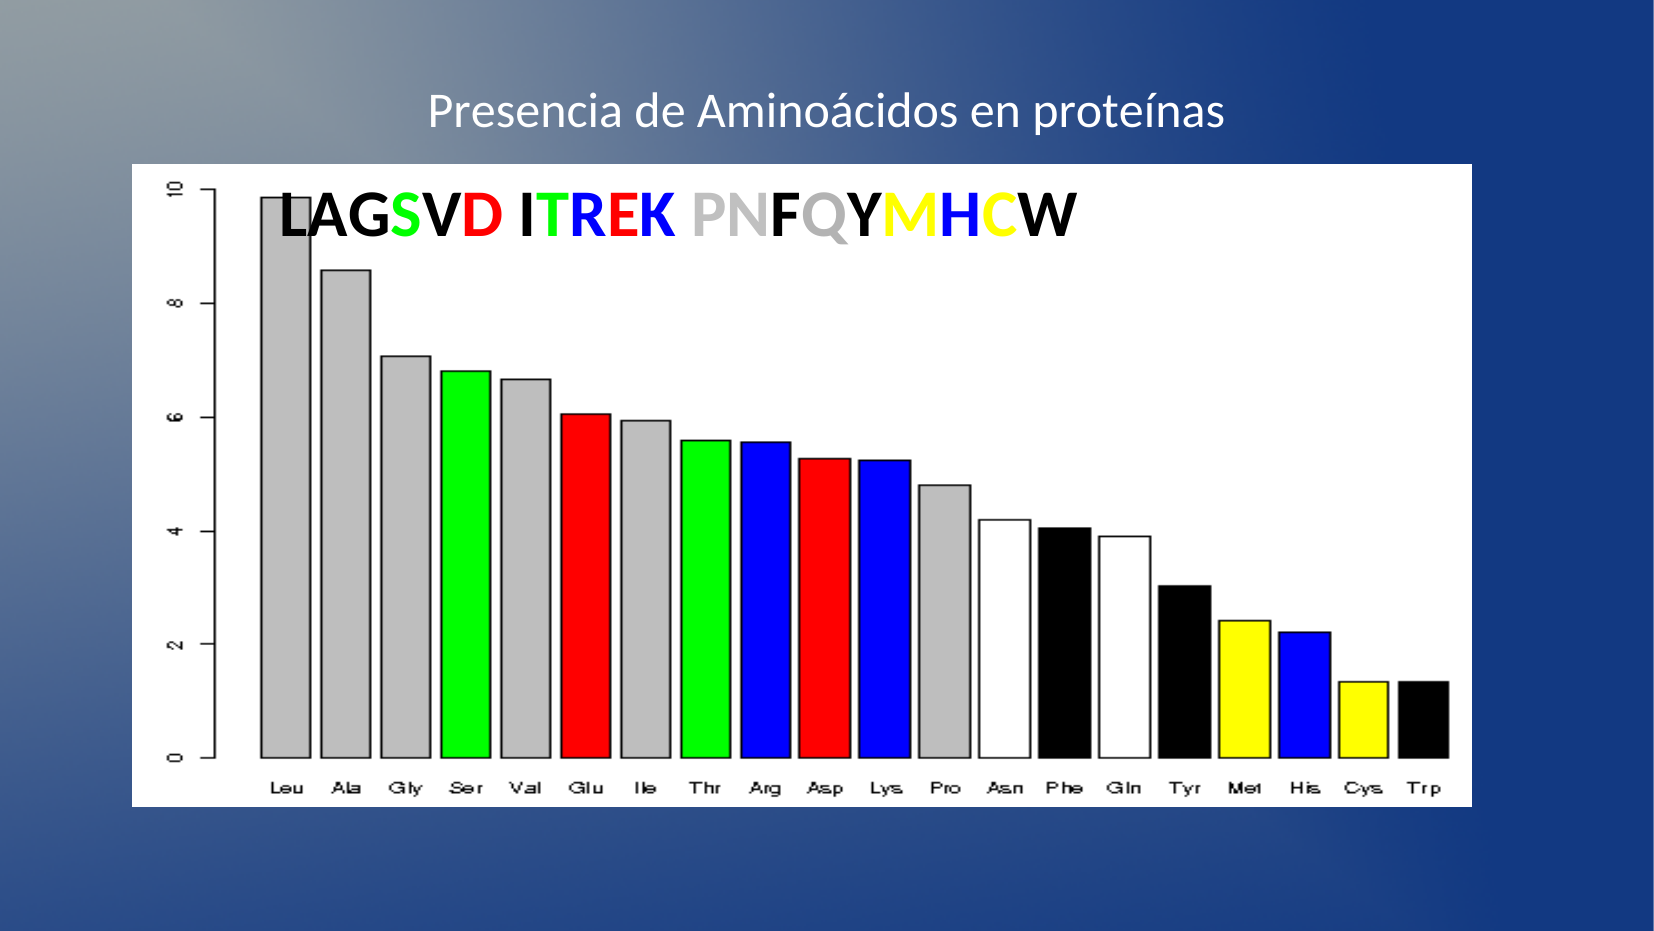

# Presencia de Aminoácidos en proteínas
LAGSVD ITREK PNFQYMHCW